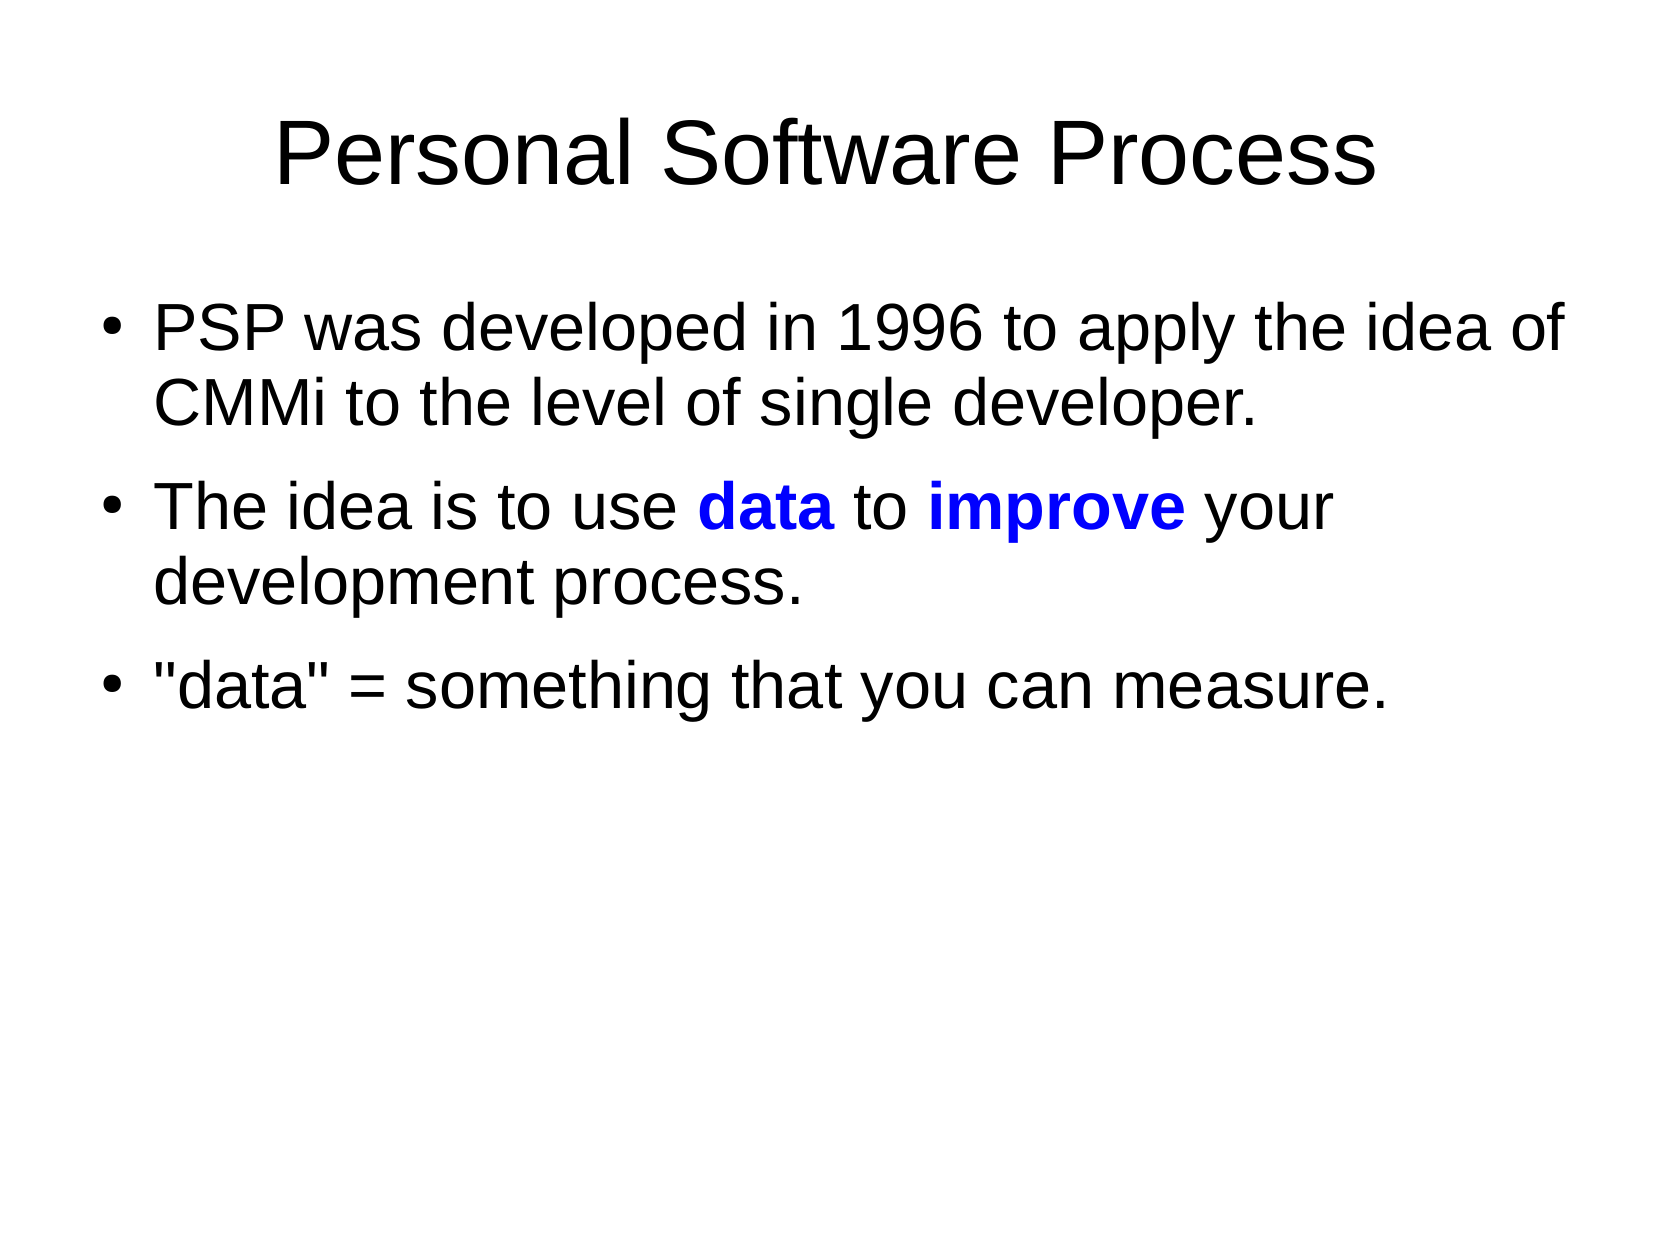

# Personal Software Process
PSP was developed in 1996 to apply the idea of CMMi to the level of single developer.
The idea is to use data to improve your development process.
"data" = something that you can measure.